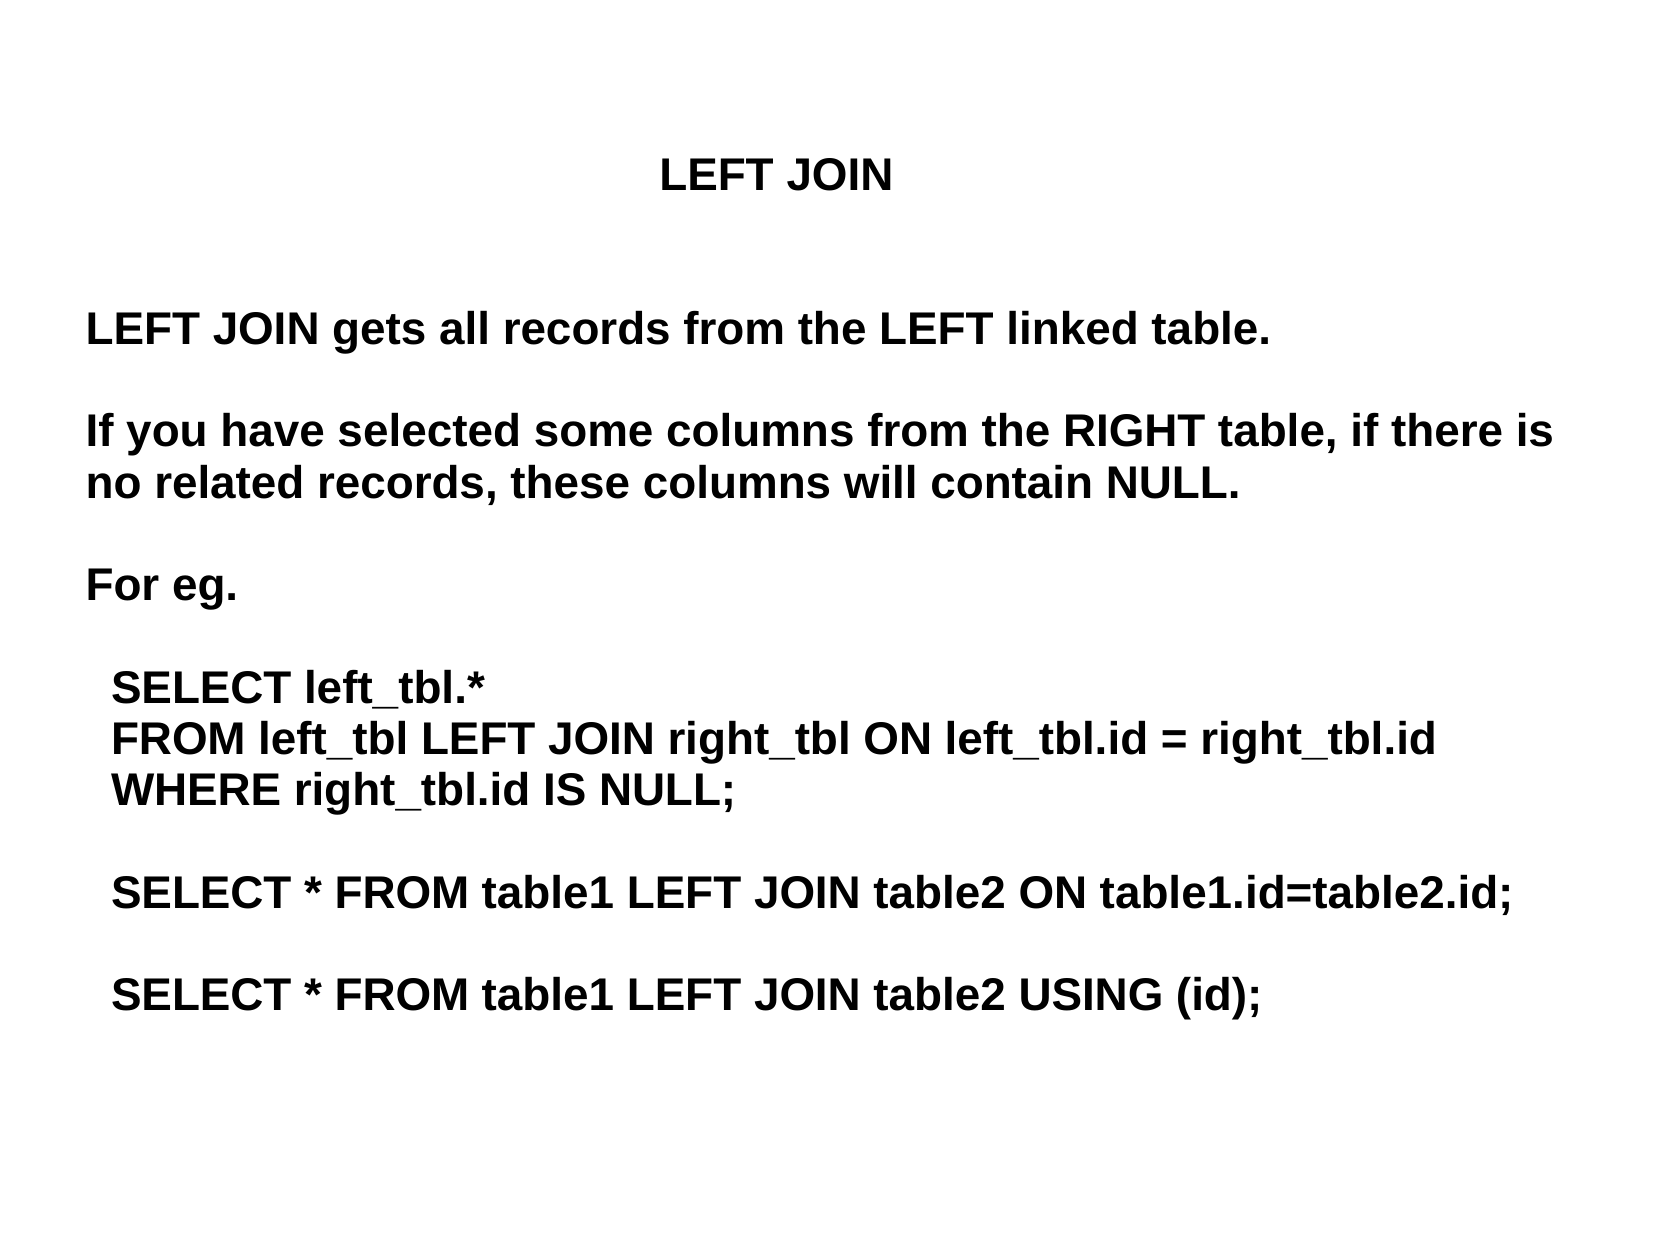

LEFT JOIN
LEFT JOIN gets all records from the LEFT linked table.
If you have selected some columns from the RIGHT table, if there is no related records, these columns will contain NULL.
For eg.
 SELECT left_tbl.*
 FROM left_tbl LEFT JOIN right_tbl ON left_tbl.id = right_tbl.id
 WHERE right_tbl.id IS NULL;
 SELECT * FROM table1 LEFT JOIN table2 ON table1.id=table2.id;
 SELECT * FROM table1 LEFT JOIN table2 USING (id);